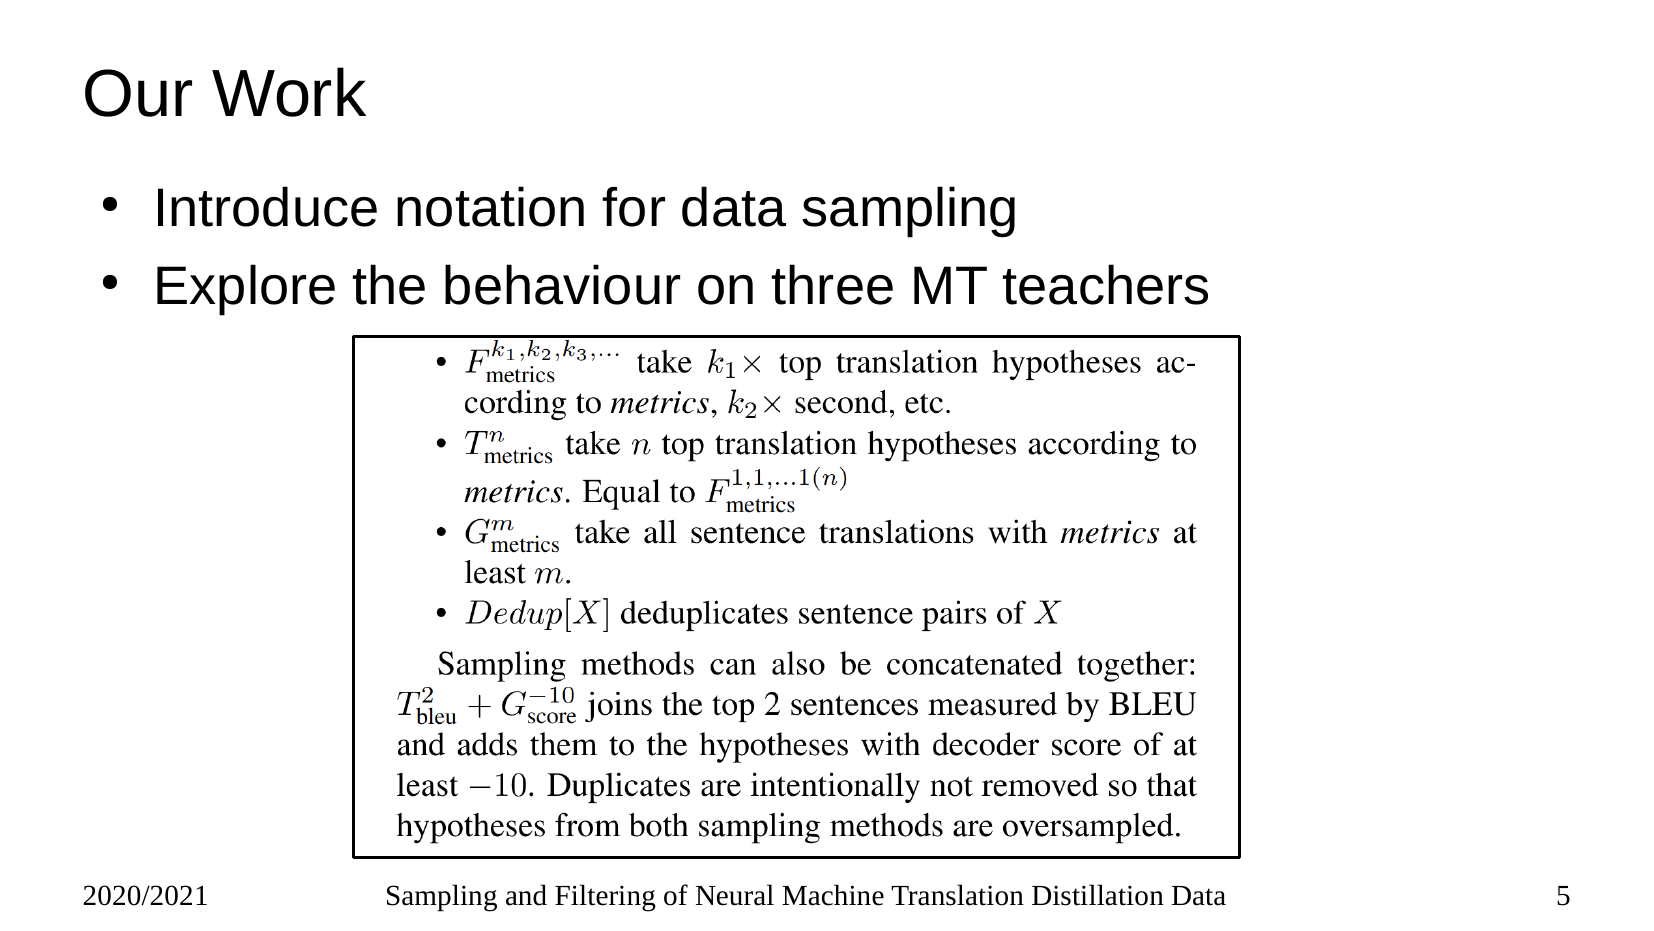

# Our Work
Introduce notation for data sampling
Explore the behaviour on three MT teachers
2020/2021
Sampling and Filtering of Neural Machine Translation Distillation Data
5